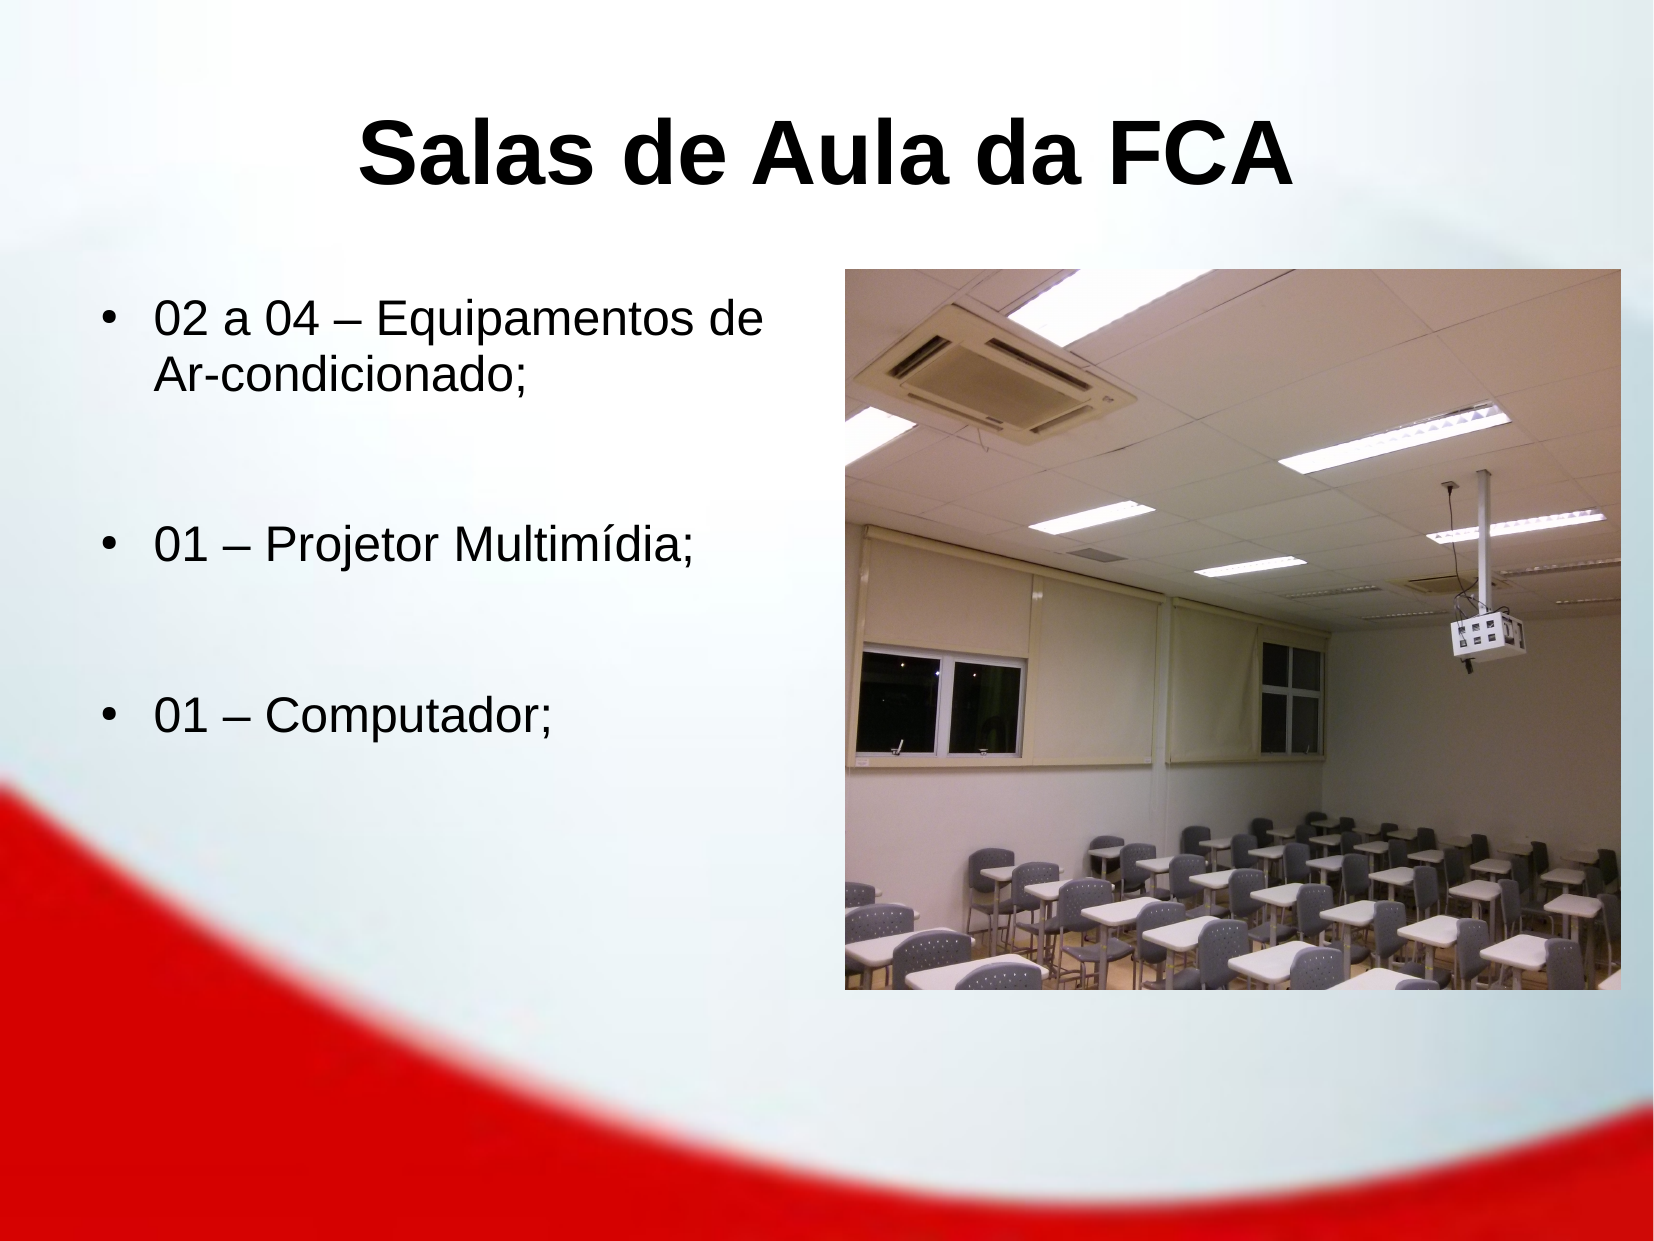

# Salas de Aula da FCA
02 a 04 – Equipamentos de Ar-condicionado;
01 – Projetor Multimídia;
01 – Computador;